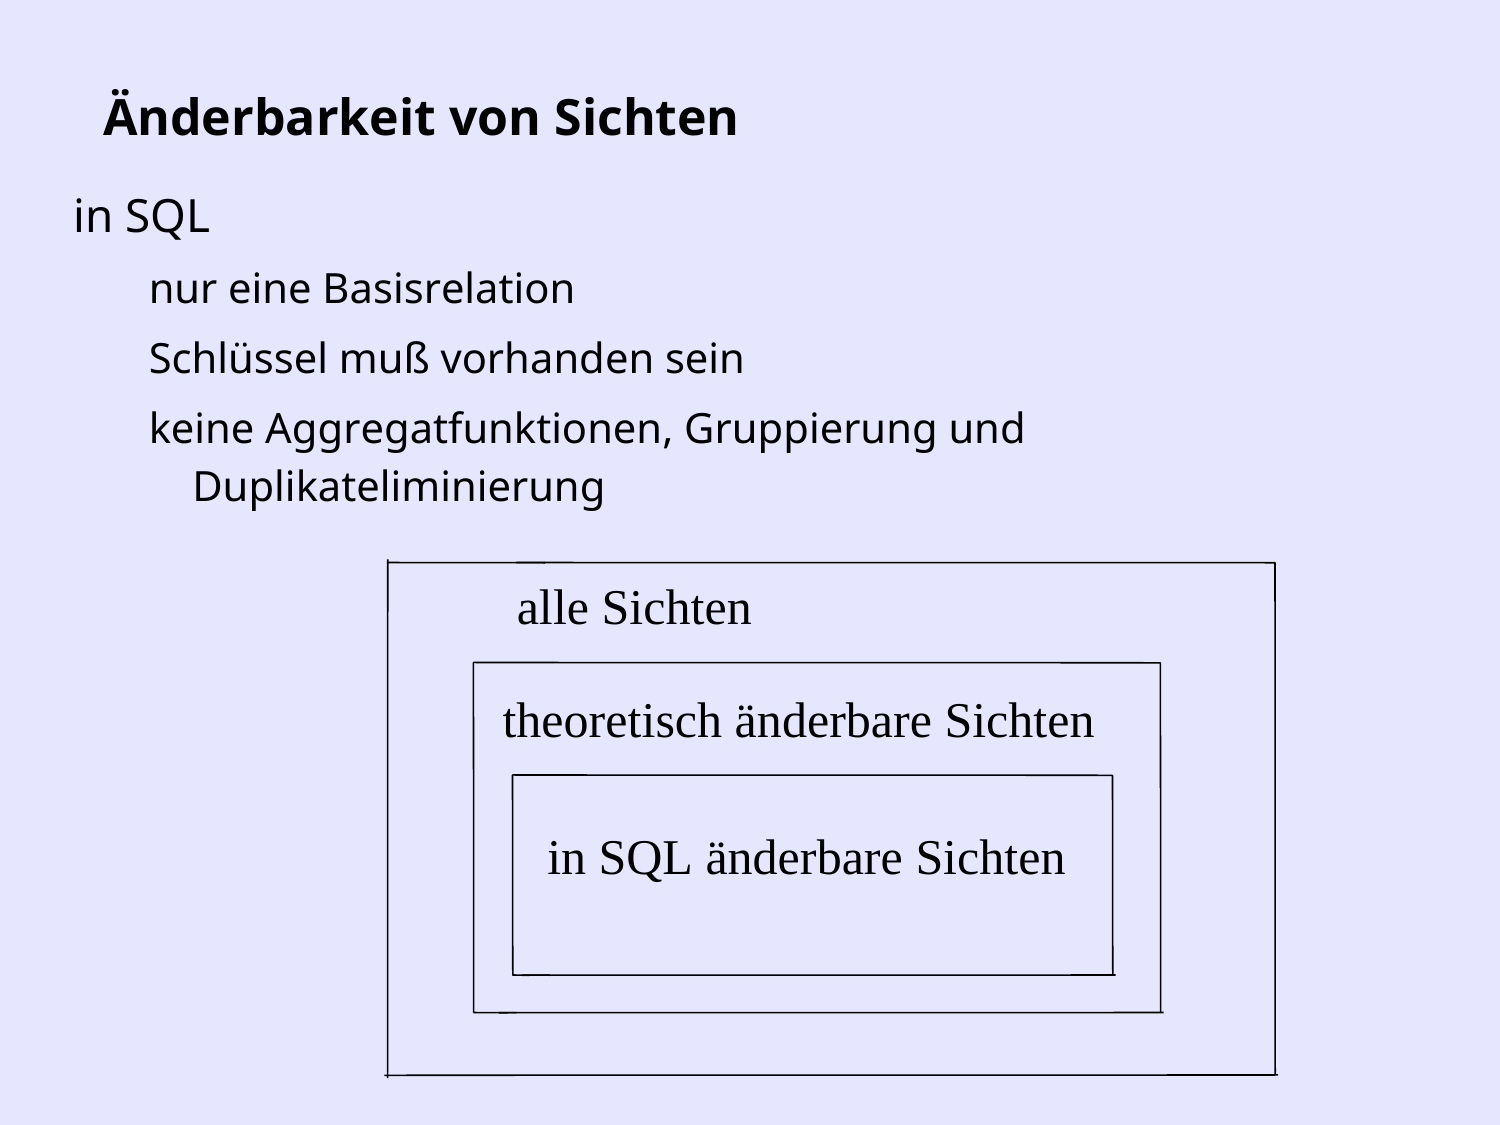

# Änderbarkeit von Sichten
in SQL
nur eine Basisrelation
Schlüssel muß vorhanden sein
keine Aggregatfunktionen, Gruppierung und Duplikateliminierung
alle Sichten
theoretisch änderbare Sichten
in SQL änderbare Sichten